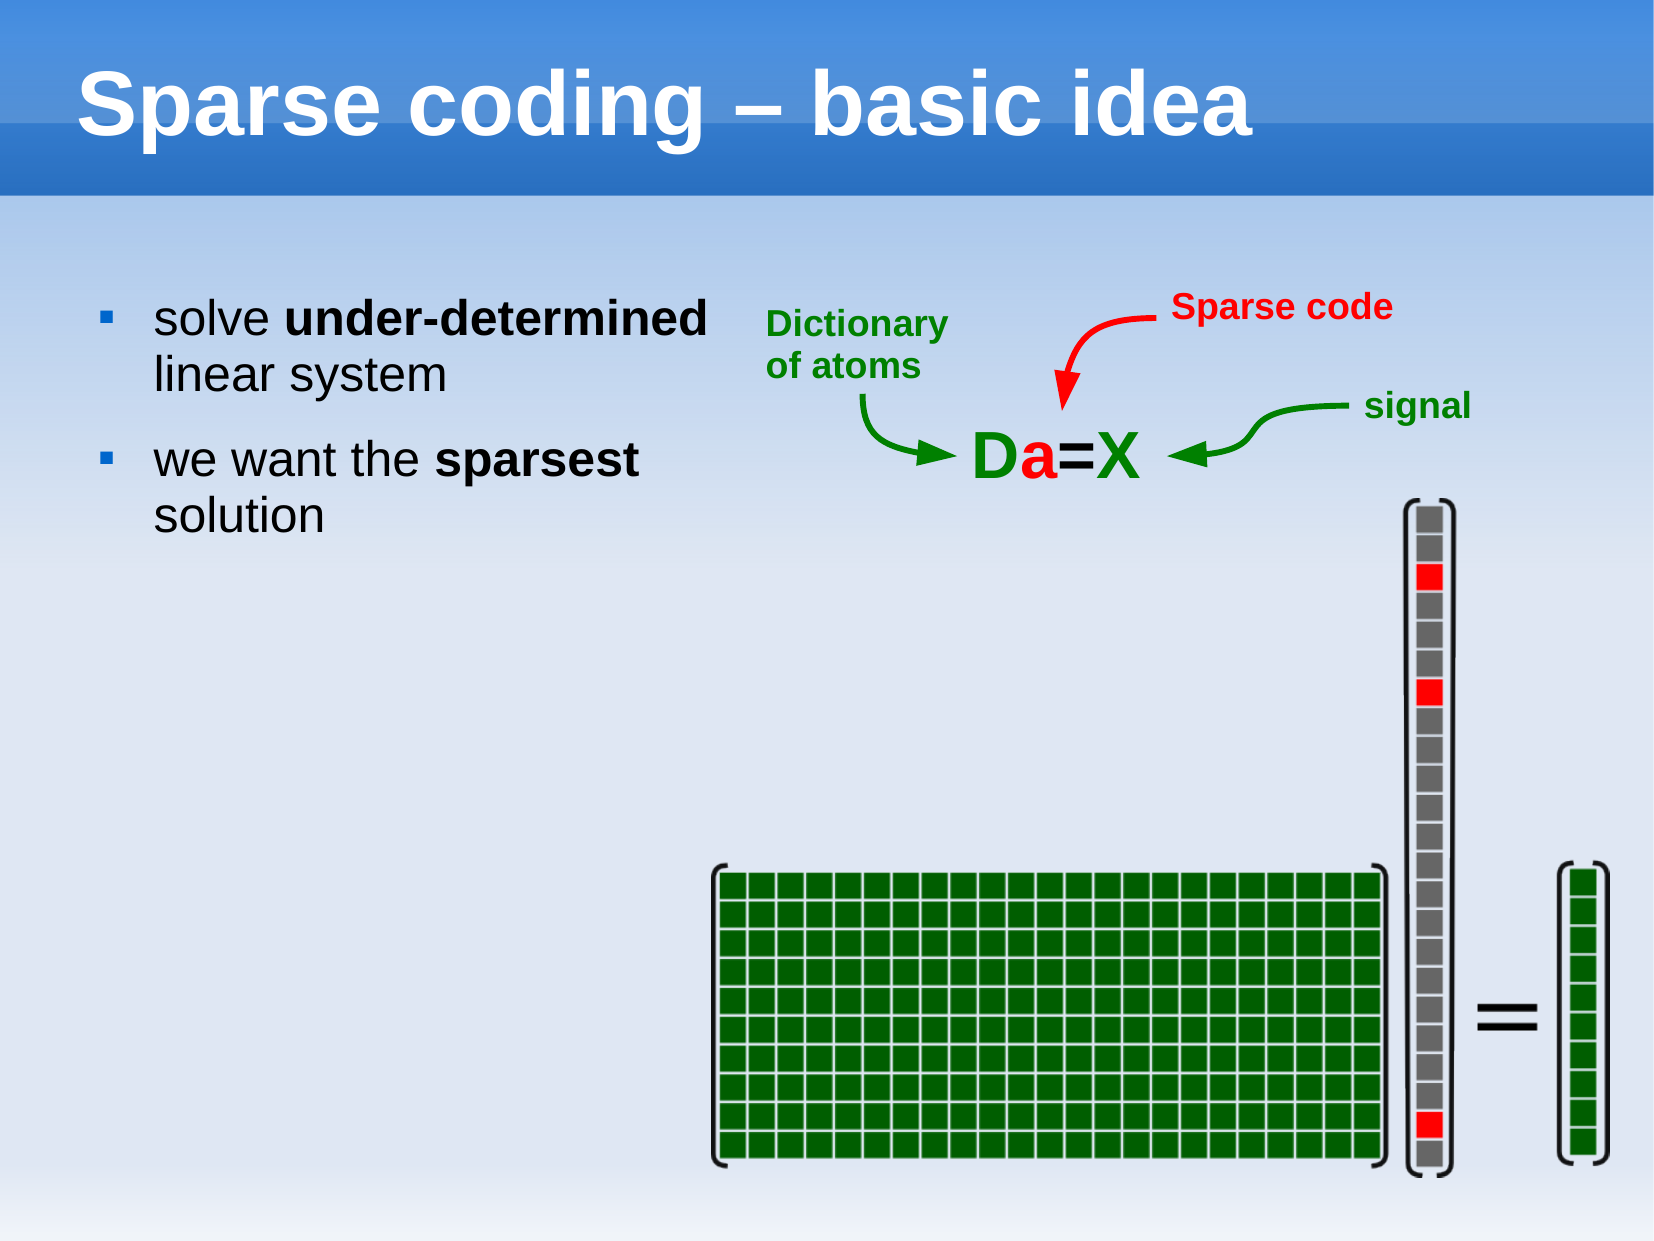

# Sparse coding – basic idea
Dictionary
of atoms
Sparse code
solve under-determined linear system
we want the sparsest solution
signal
Da=X